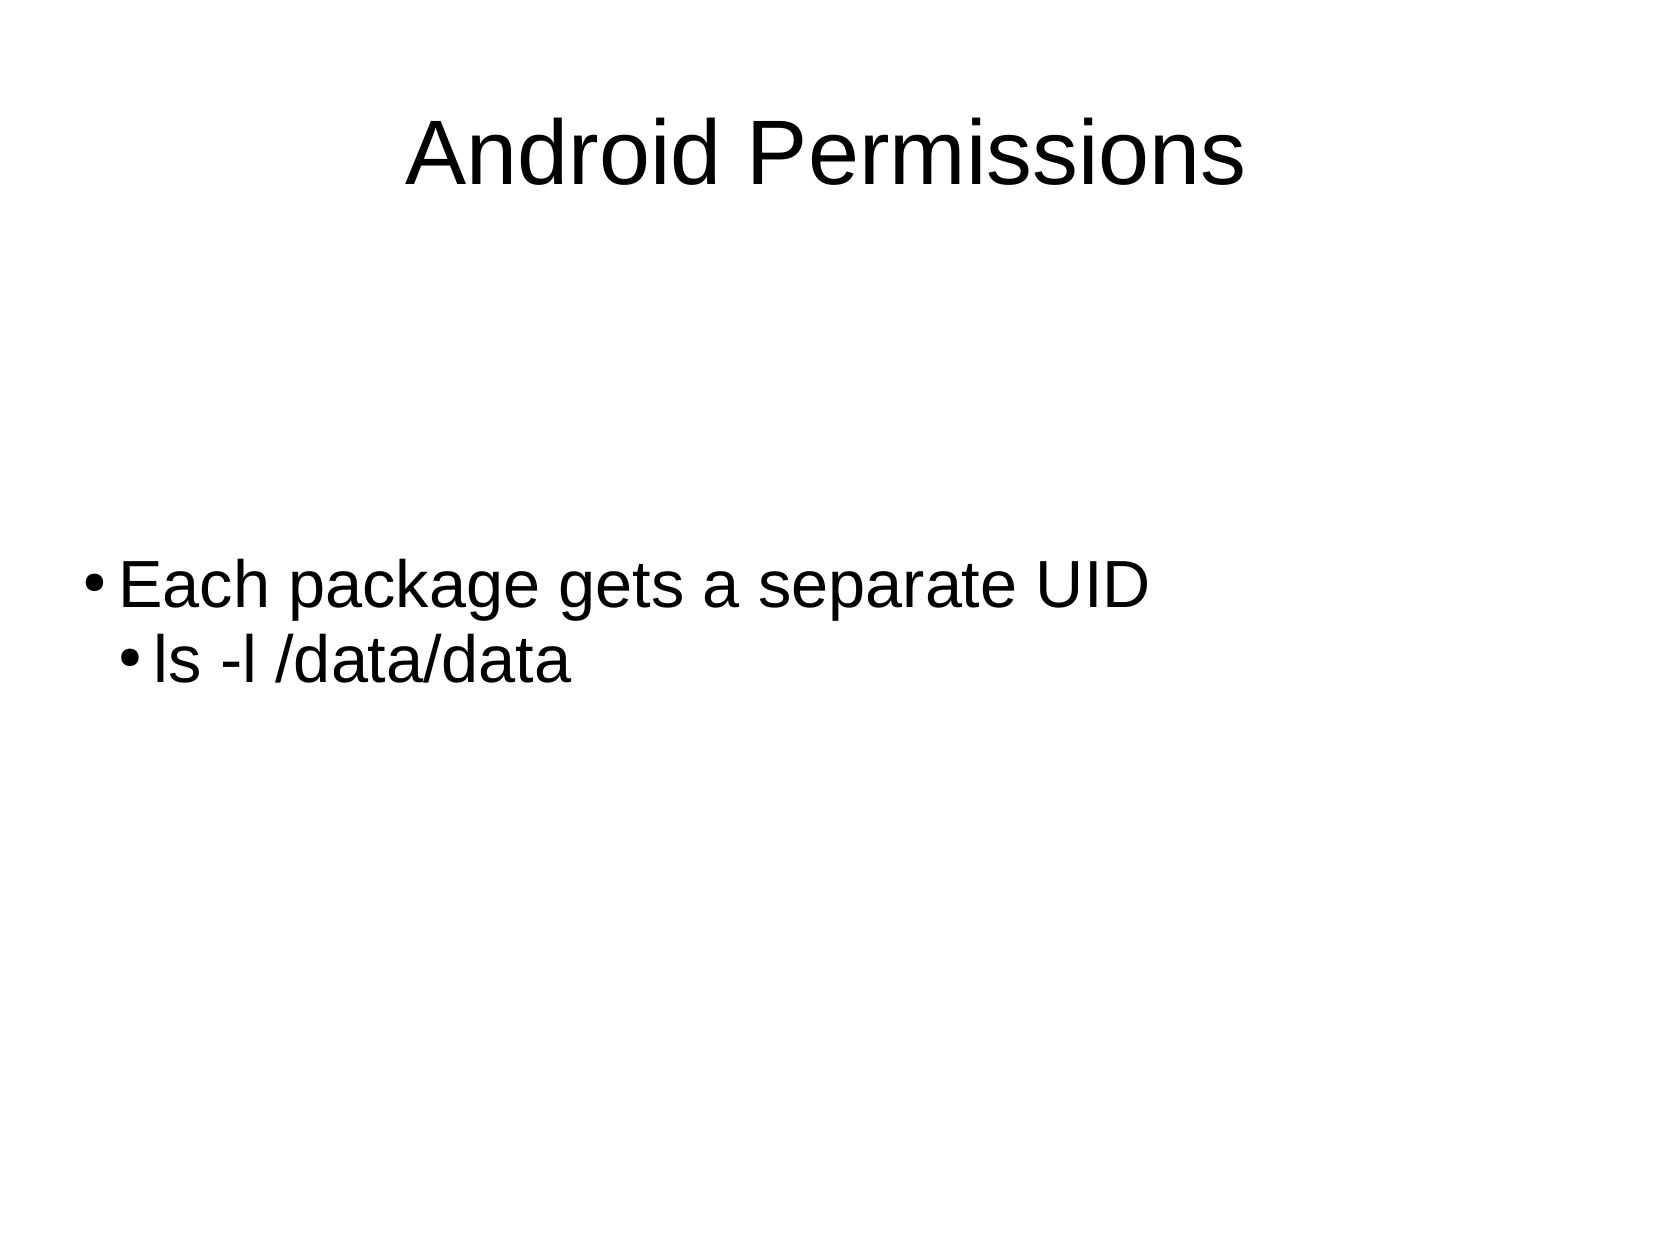

# Android Permissions
Each package gets a separate UID
ls -l /data/data